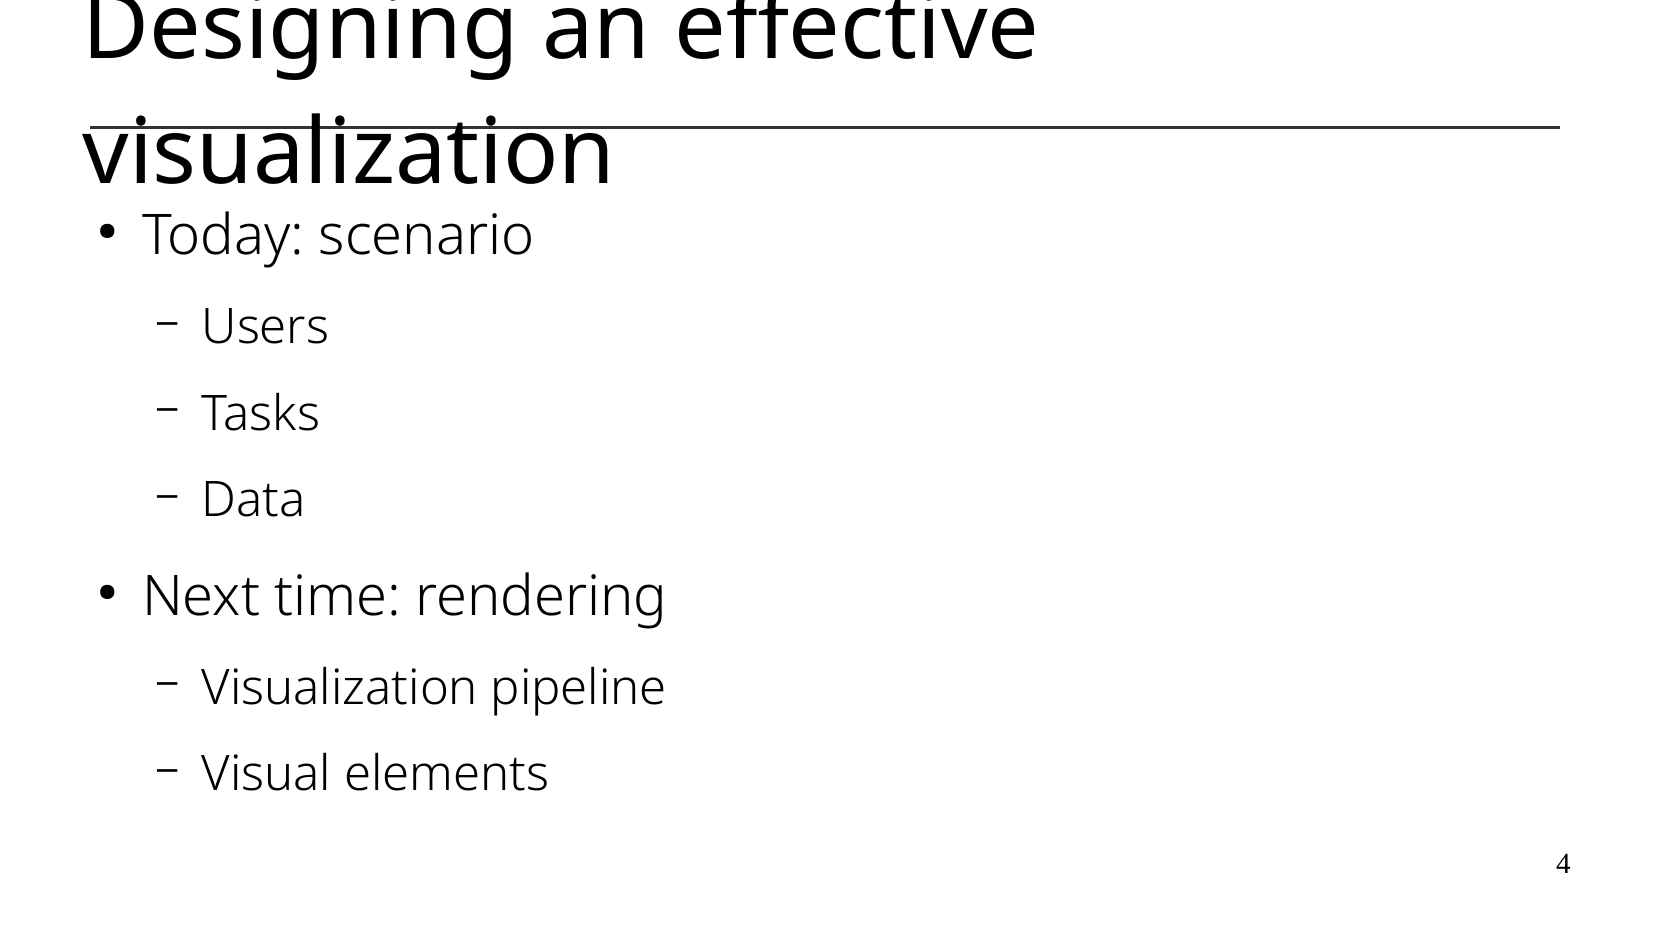

# Designing an effective visualization
Today: scenario
Users
Tasks
Data
Next time: rendering
Visualization pipeline
Visual elements
4